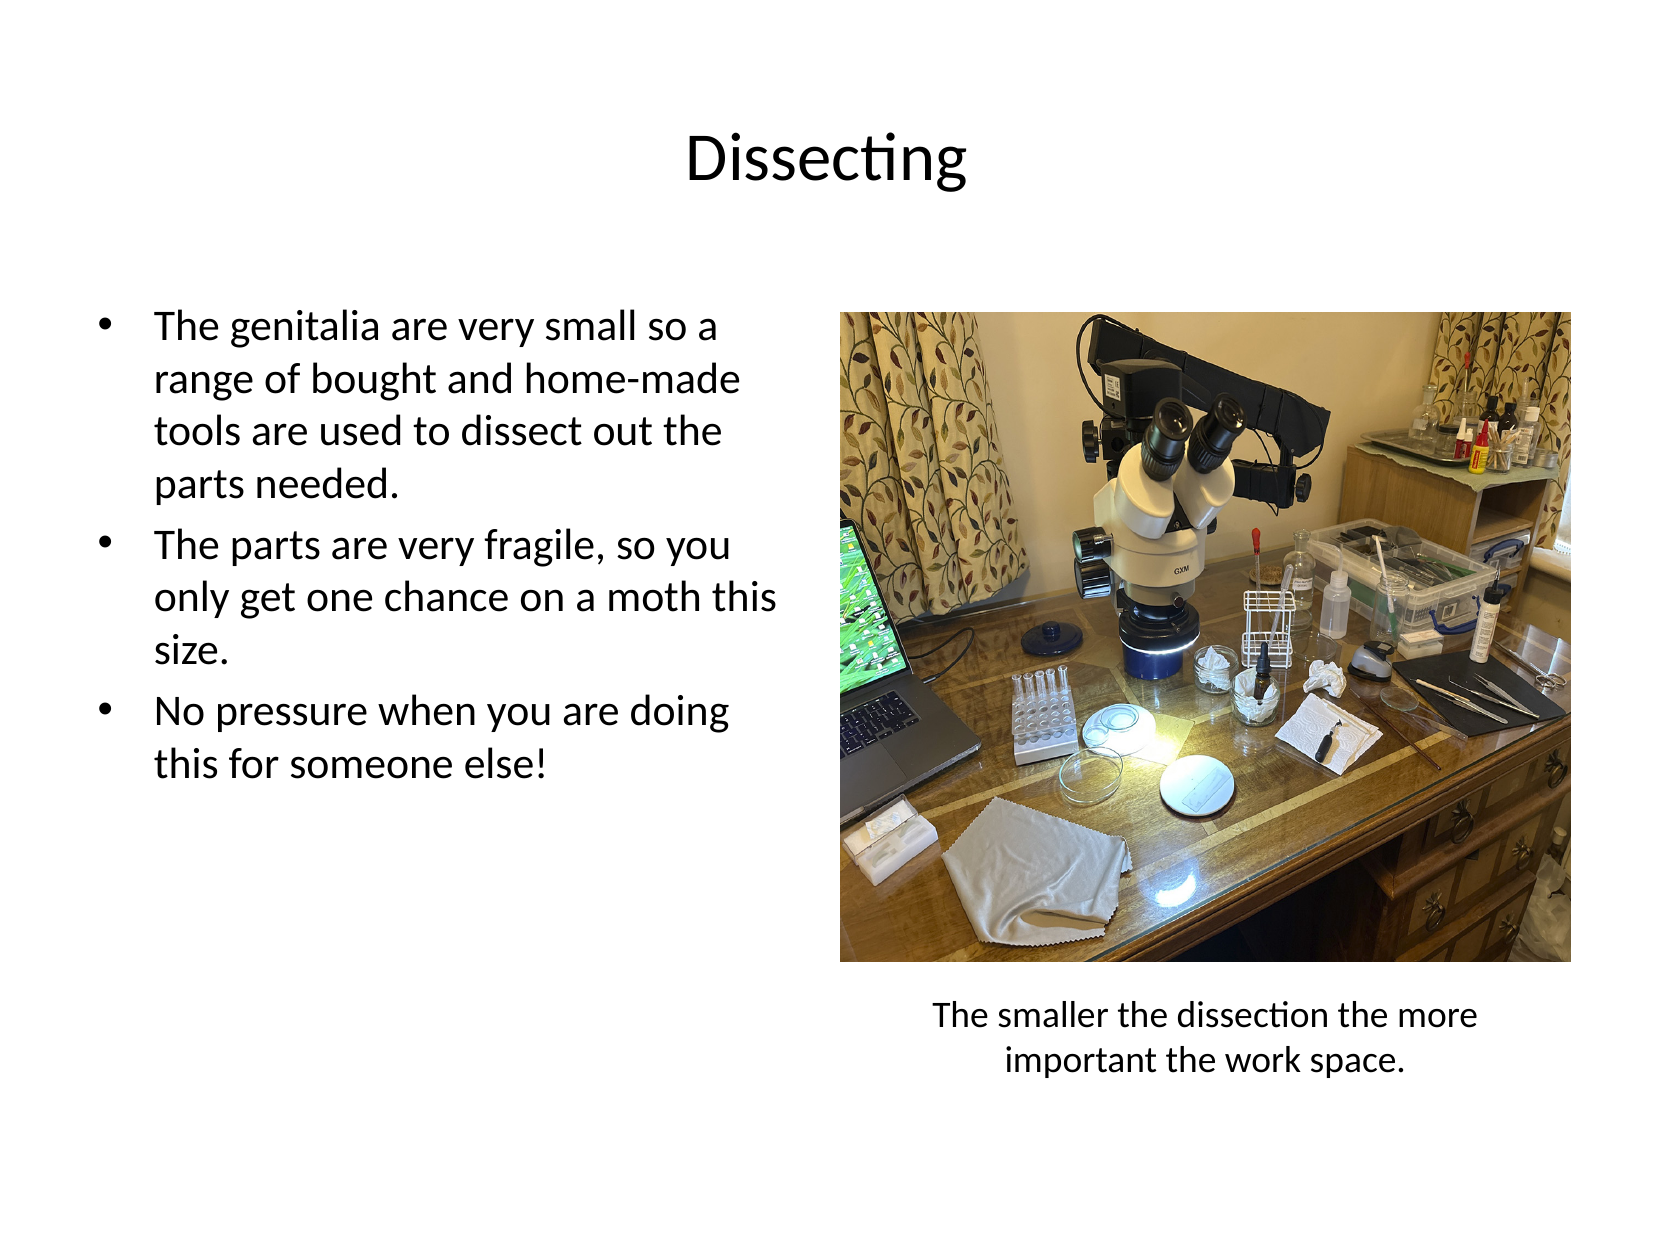

# Dissecting
The genitalia are very small so a range of bought and home-made tools are used to dissect out the parts needed.
The parts are very fragile, so you only get one chance on a moth this size.
No pressure when you are doing this for someone else!
The smaller the dissection the more important the work space.